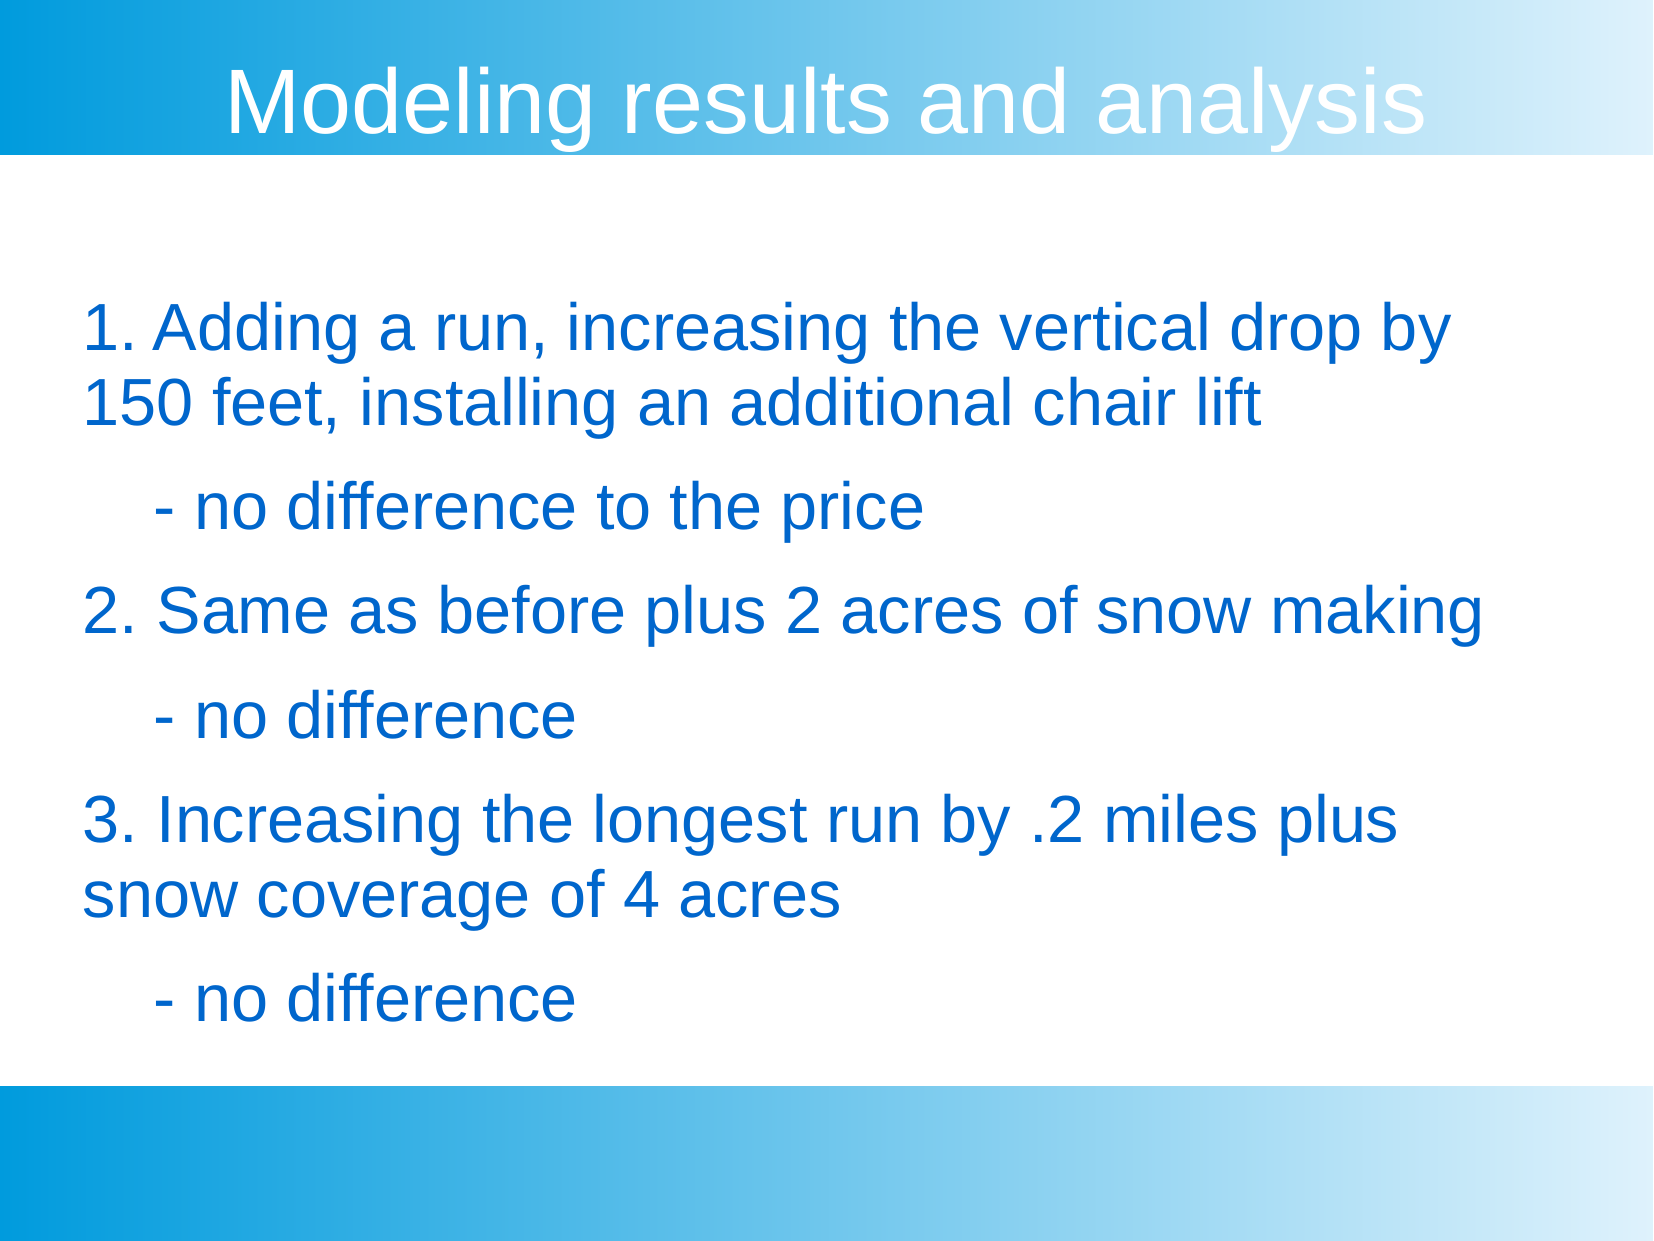

# Modeling results and analysis
1. Adding a run, increasing the vertical drop by 150 feet, installing an additional chair lift
- no difference to the price
2. Same as before plus 2 acres of snow making
- no difference
3. Increasing the longest run by .2 miles plus snow coverage of 4 acres
- no difference